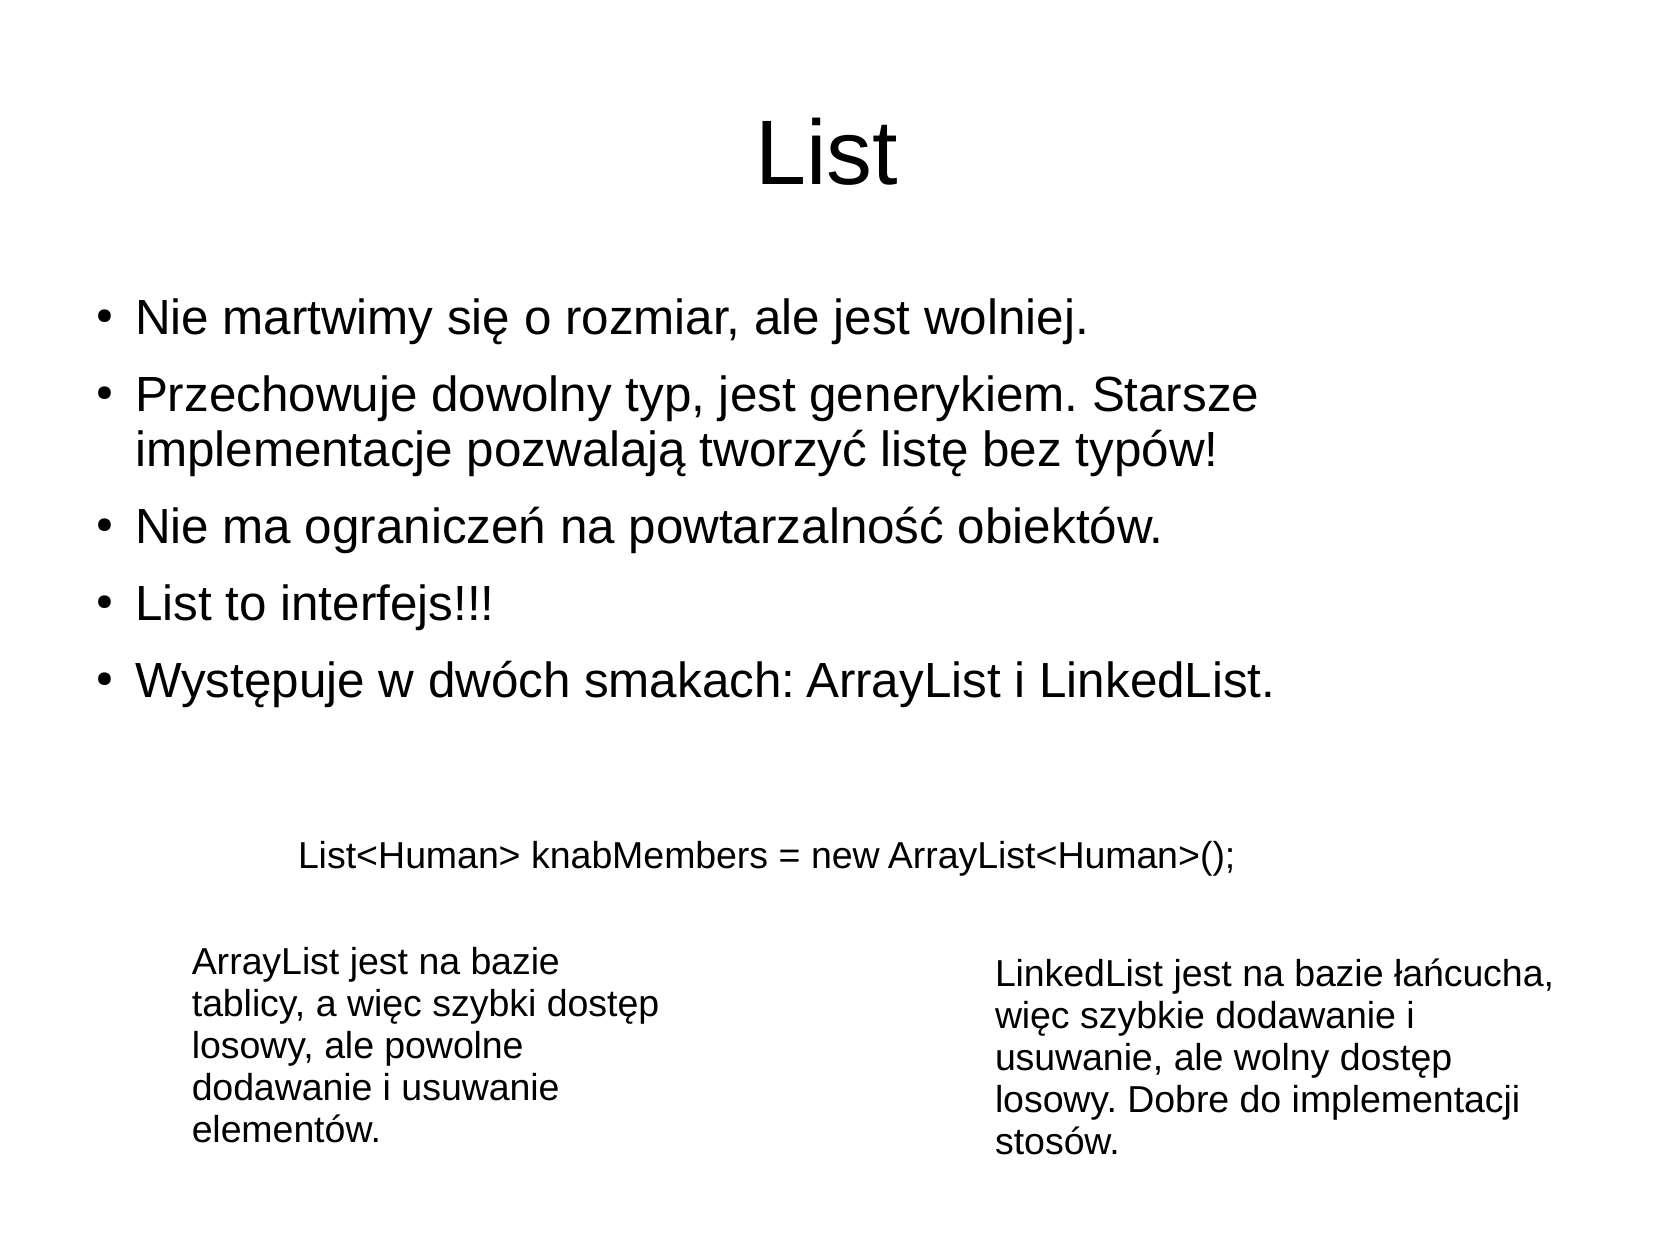

# List
Nie martwimy się o rozmiar, ale jest wolniej.
Przechowuje dowolny typ, jest generykiem. Starsze implementacje pozwalają tworzyć listę bez typów!
Nie ma ograniczeń na powtarzalność obiektów.
List to interfejs!!!
Występuje w dwóch smakach: ArrayList i LinkedList.
List<Human> knabMembers = new ArrayList<Human>();
ArrayList jest na bazie tablicy, a więc szybki dostęp losowy, ale powolne dodawanie i usuwanie elementów.
LinkedList jest na bazie łańcucha, więc szybkie dodawanie i usuwanie, ale wolny dostęp losowy. Dobre do implementacji stosów.